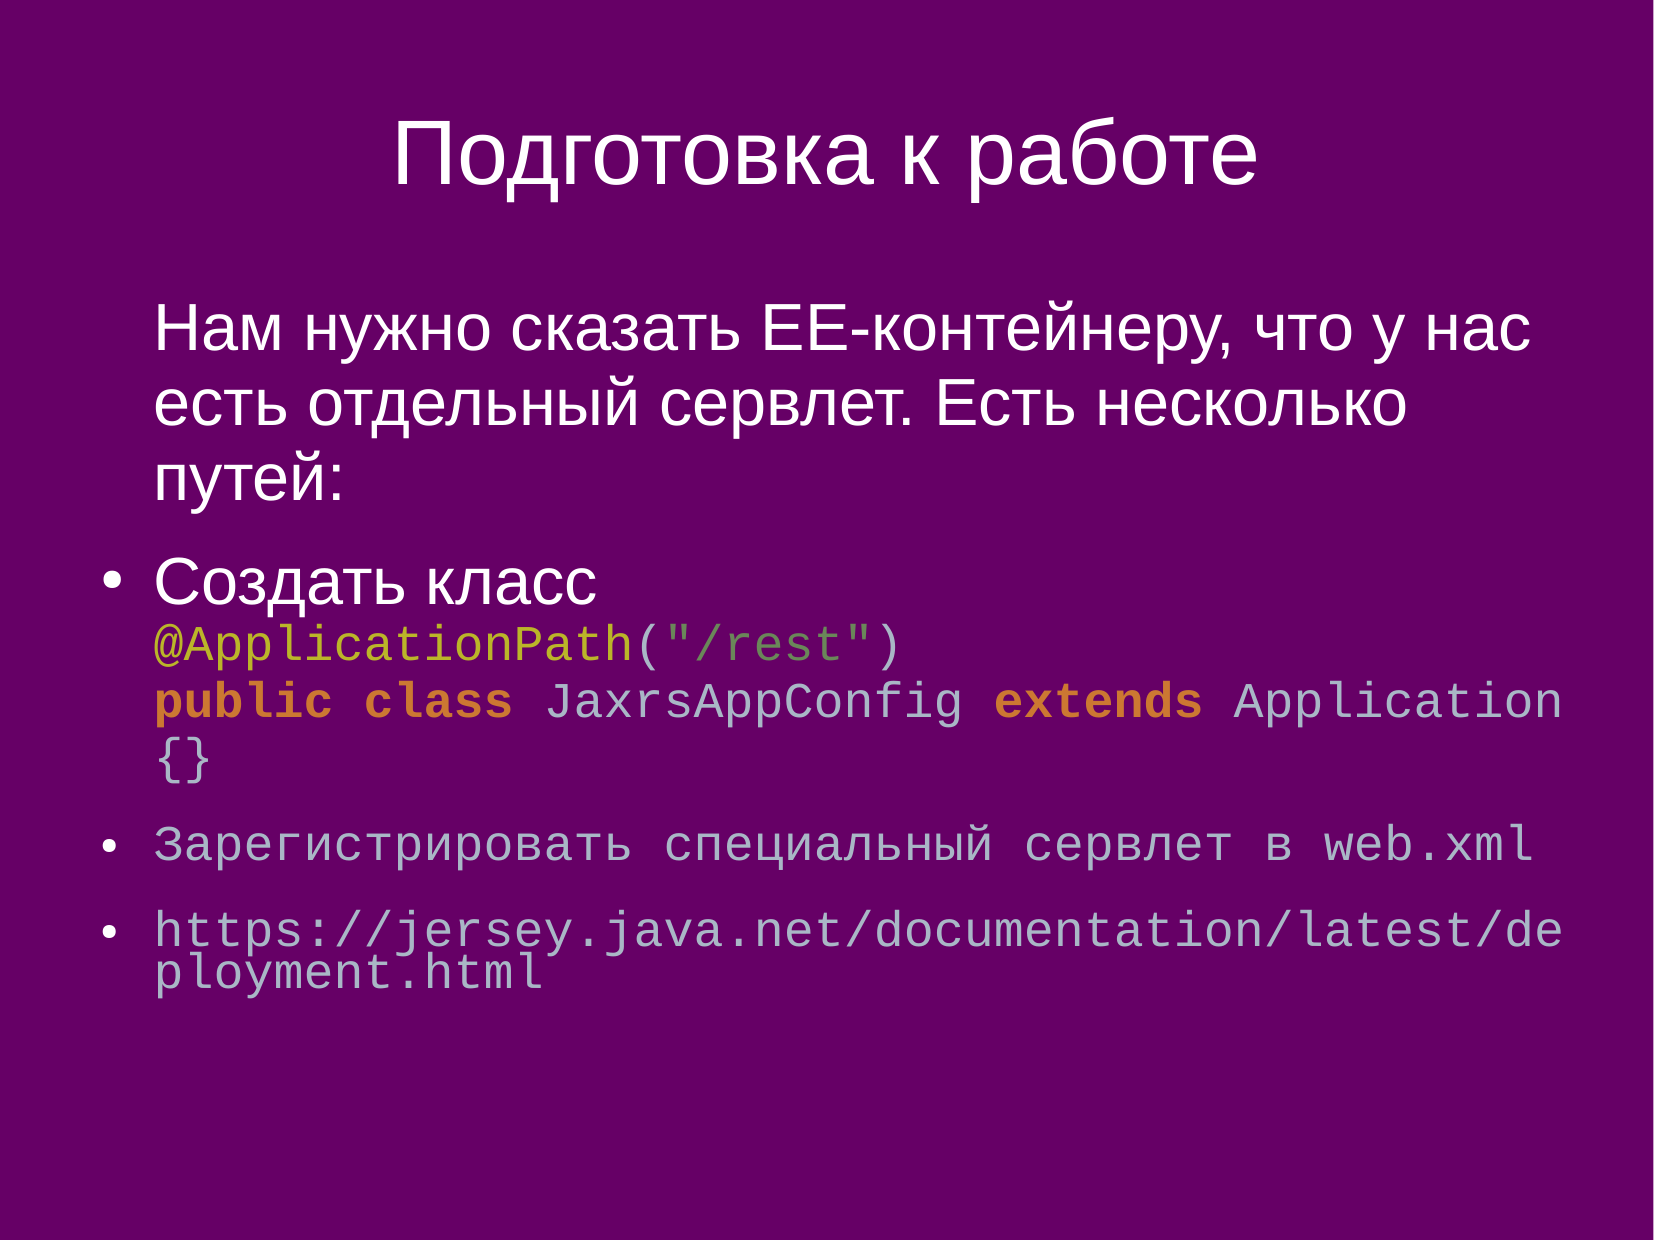

# Подготовка к работе
Нам нужно сказать EE-контейнеру, что у нас есть отдельный сервлет. Есть несколько путей:
Создать класс
@ApplicationPath("/rest")
public class JaxrsAppConfig extends Application {}
Зарегистрировать специальный сервлет в web.xml
https://jersey.java.net/documentation/latest/deployment.html